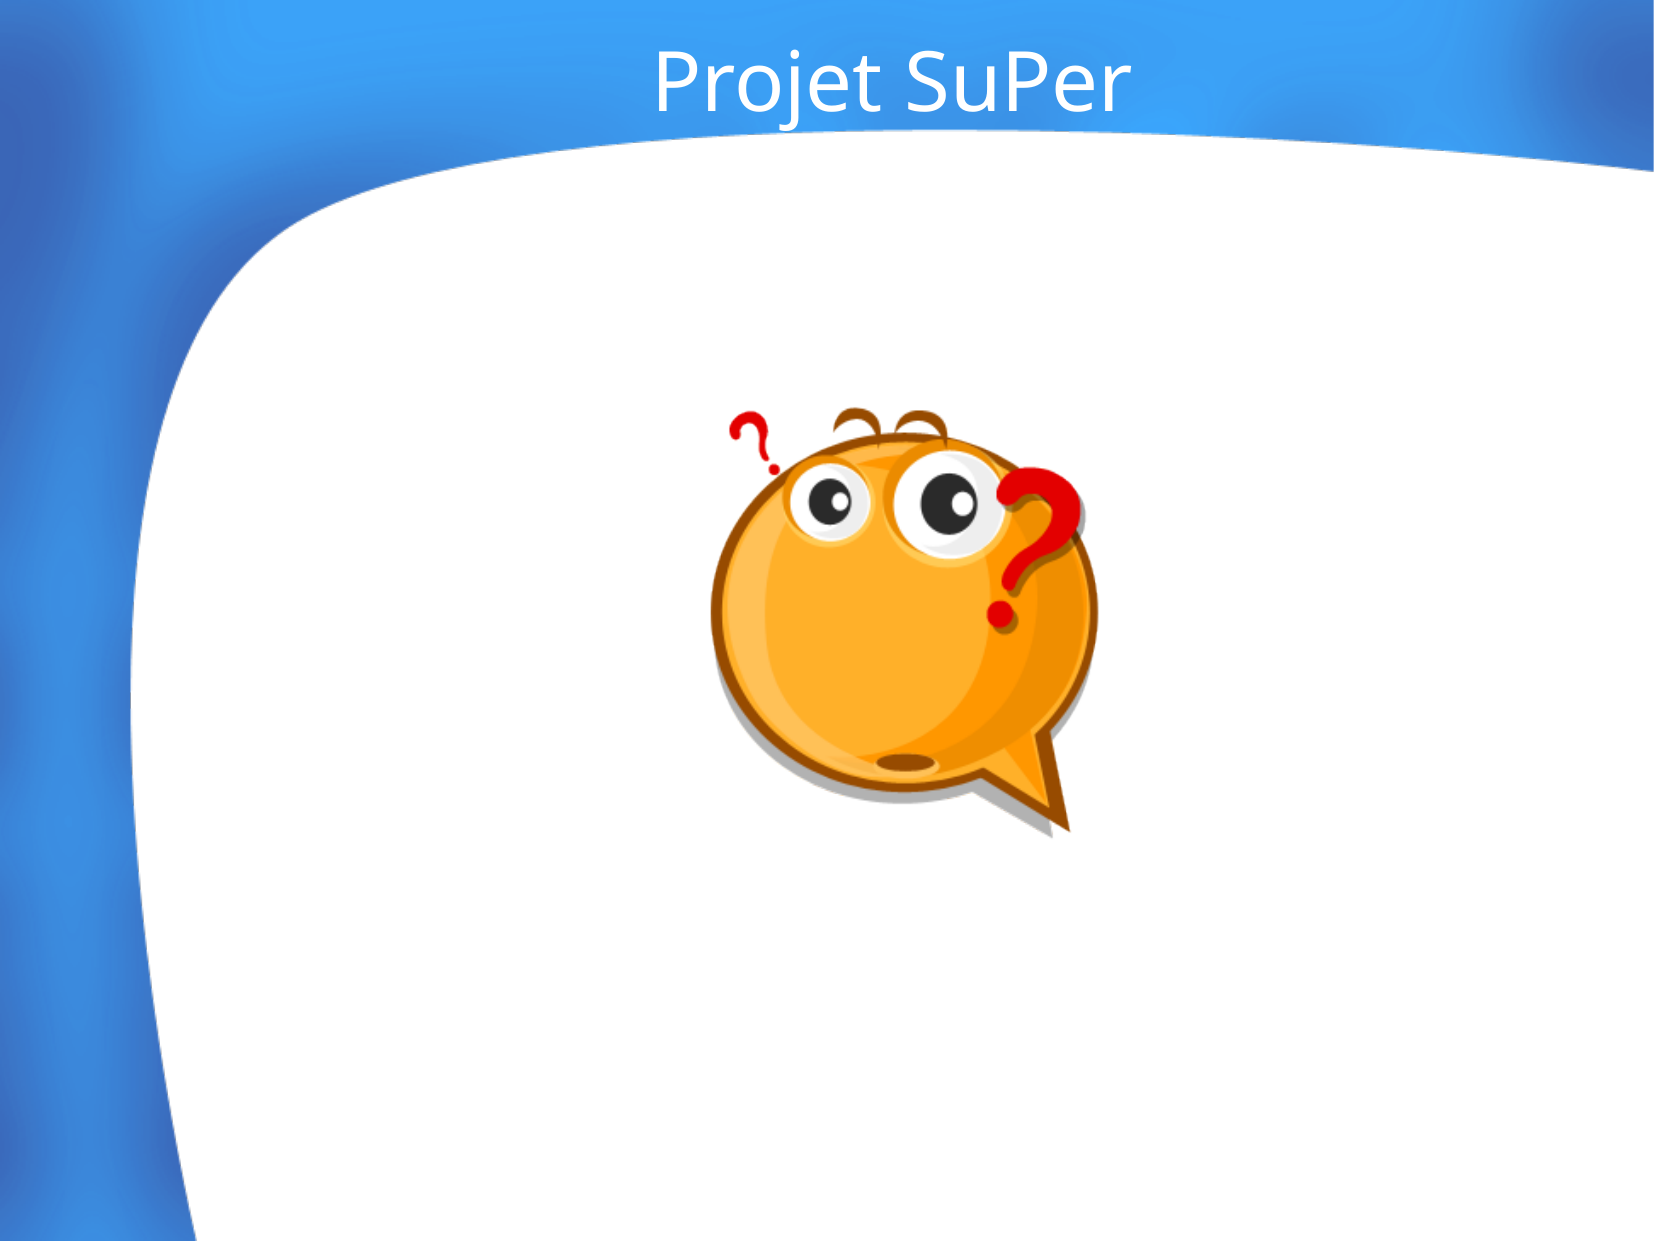

# Projet SuPer
Démonstration
Conclusion
N. SCHERER - SuPer - Conclusion
8